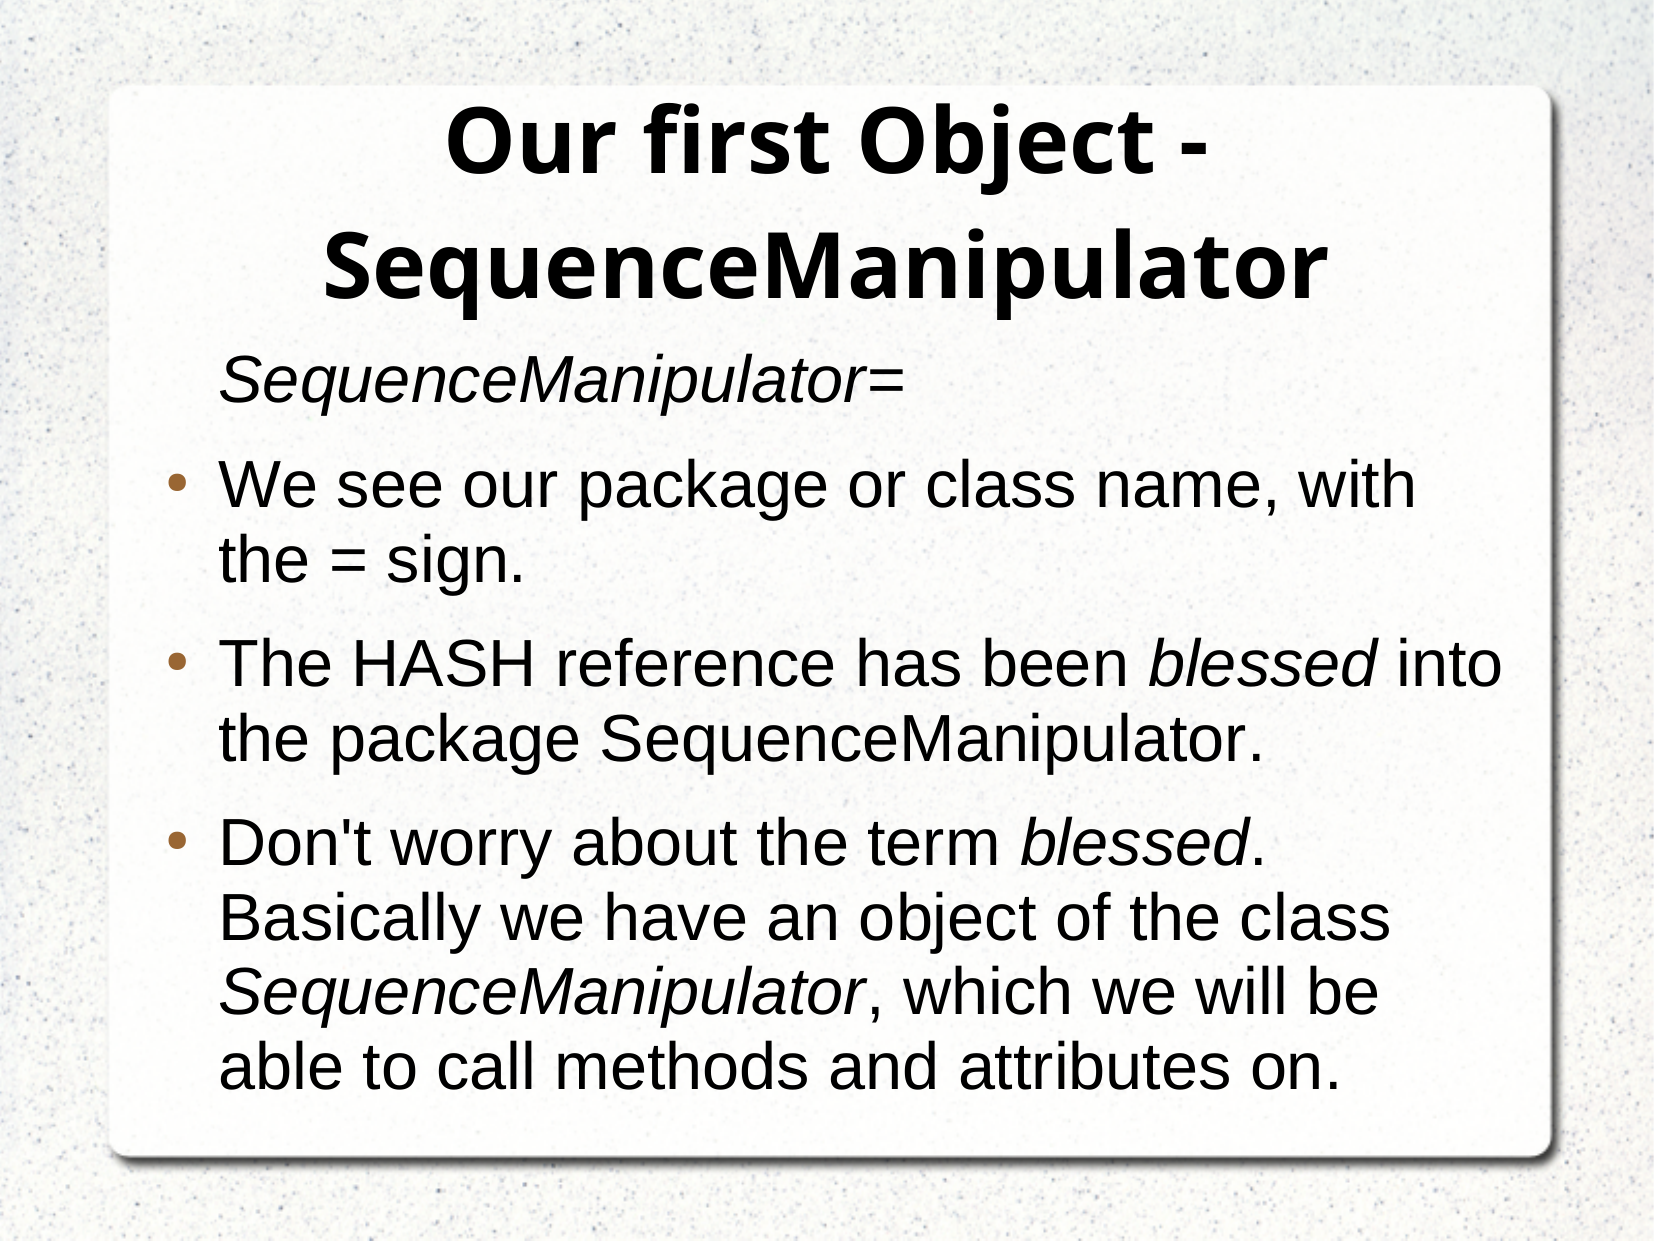

# Our first Object - SequenceManipulator
SequenceManipulator=
We see our package or class name, with the = sign.
The HASH reference has been blessed into the package SequenceManipulator.
Don't worry about the term blessed. Basically we have an object of the class SequenceManipulator, which we will be able to call methods and attributes on.